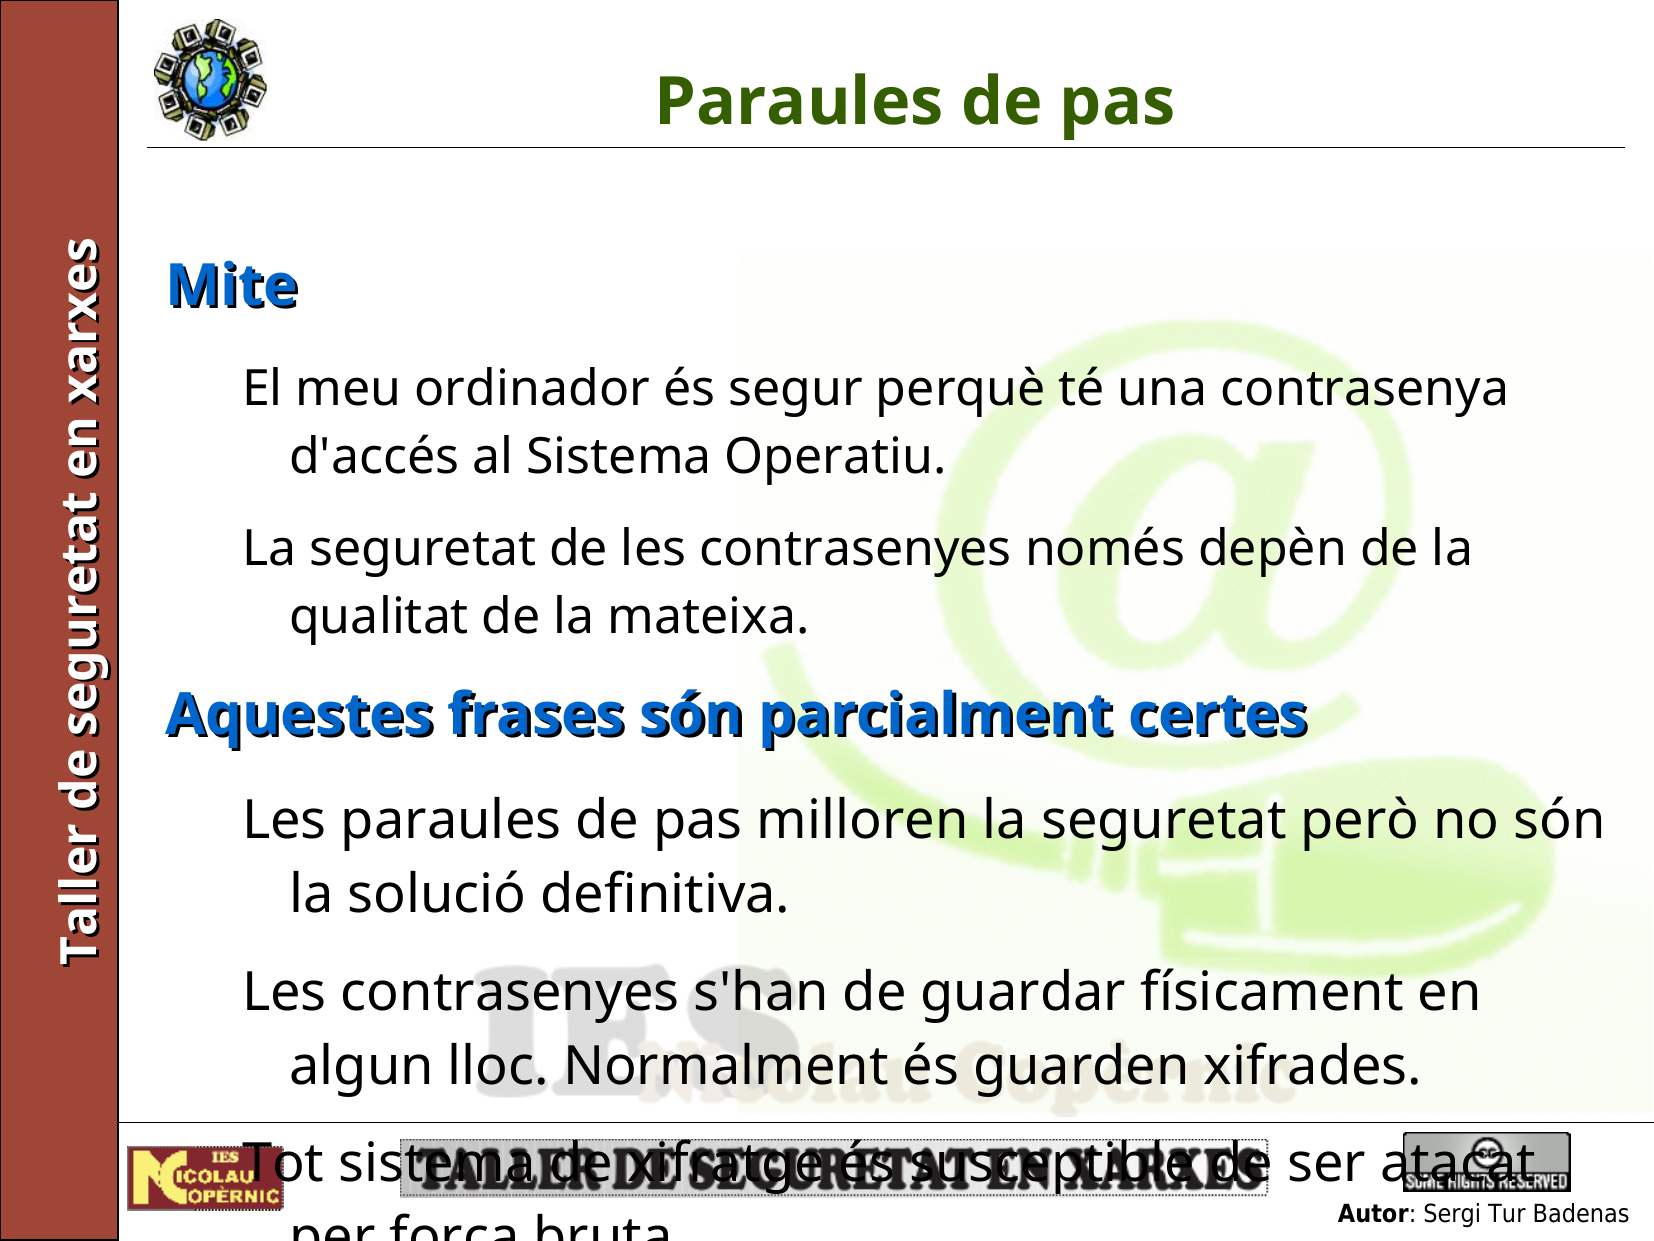

# Paraules de pas
Mite
El meu ordinador és segur perquè té una contrasenya d'accés al Sistema Operatiu.
La seguretat de les contrasenyes només depèn de la qualitat de la mateixa.
Aquestes frases són parcialment certes
Les paraules de pas milloren la seguretat però no són la solució definitiva.
Les contrasenyes s'han de guardar físicament en algun lloc. Normalment és guarden xifrades.
Tot sistema de xifratge és susceptible de ser atacat per força bruta.